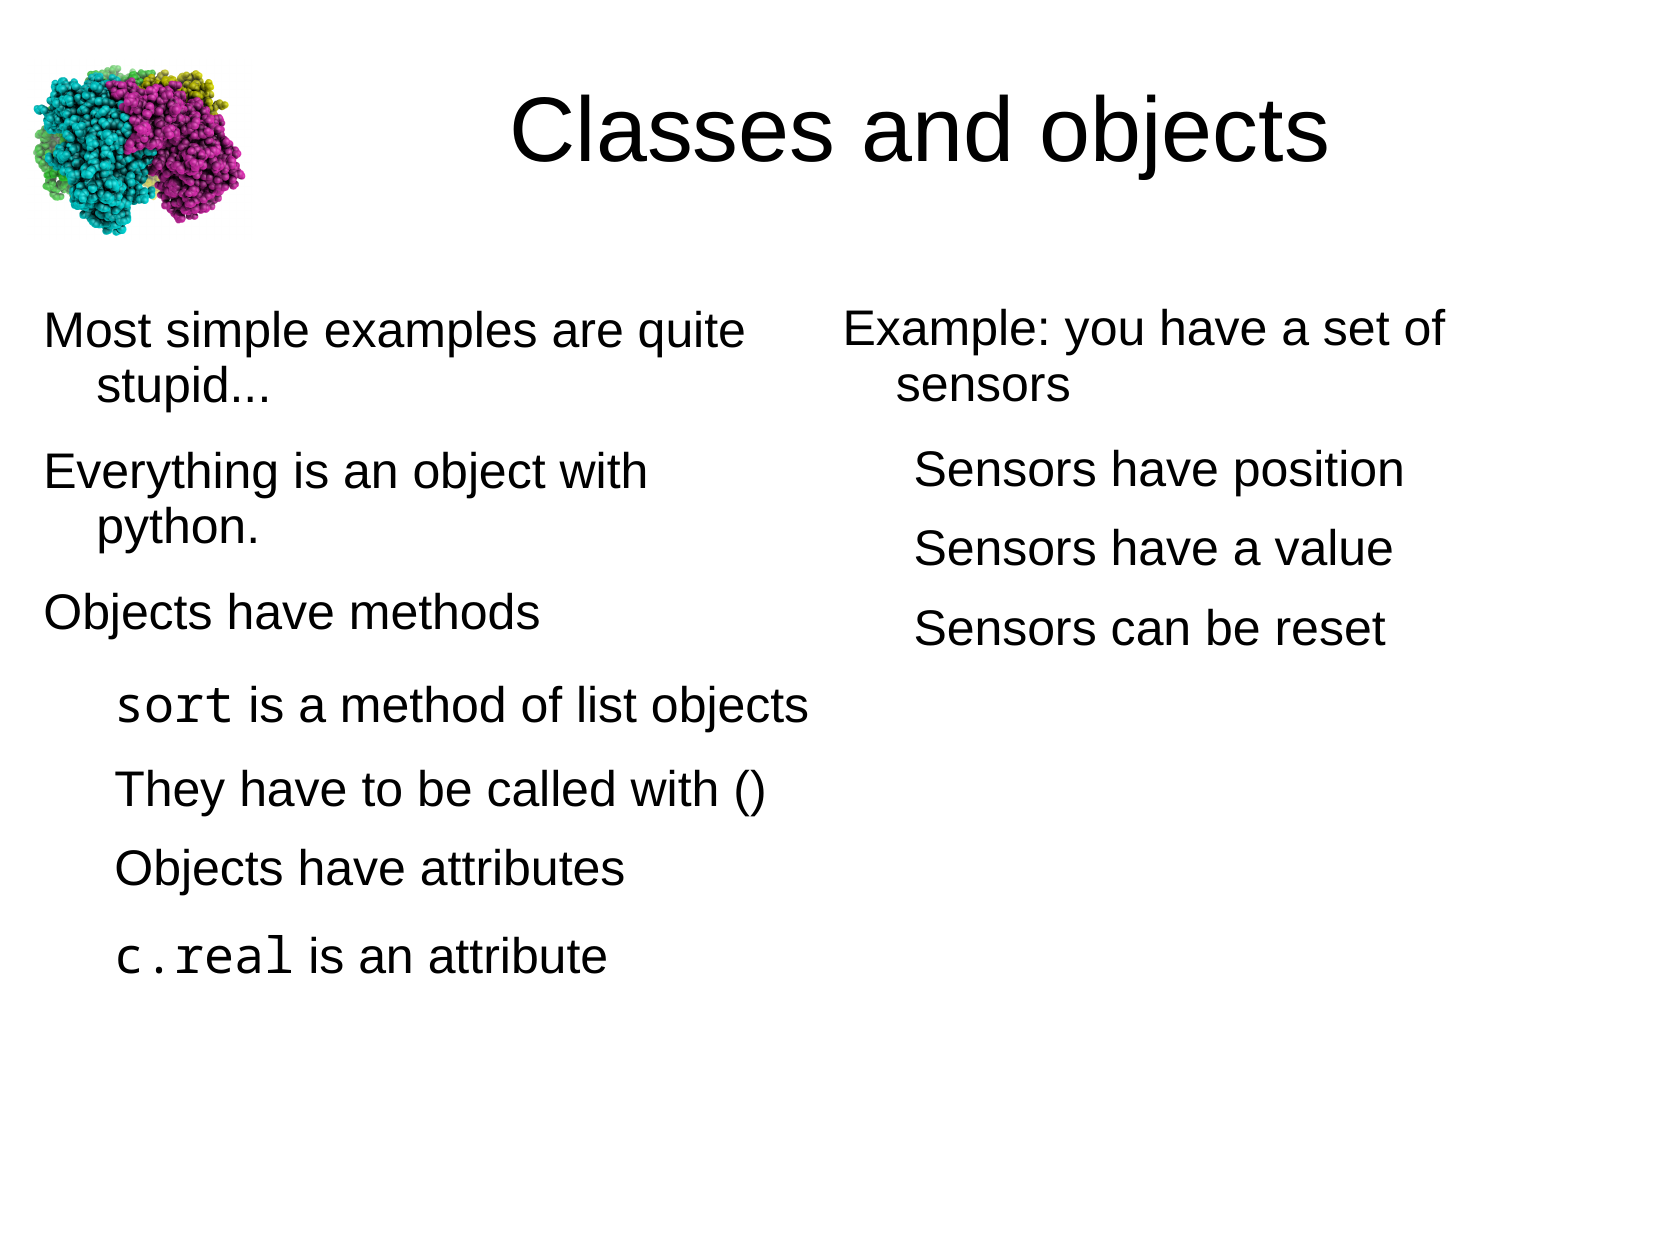

# Classes and objects
Example: you have a set of sensors
Sensors have position
Sensors have a value
Sensors can be reset
Most simple examples are quite stupid...
Everything is an object with python.
Objects have methods
sort is a method of list objects
They have to be called with ()
Objects have attributes
c.real is an attribute